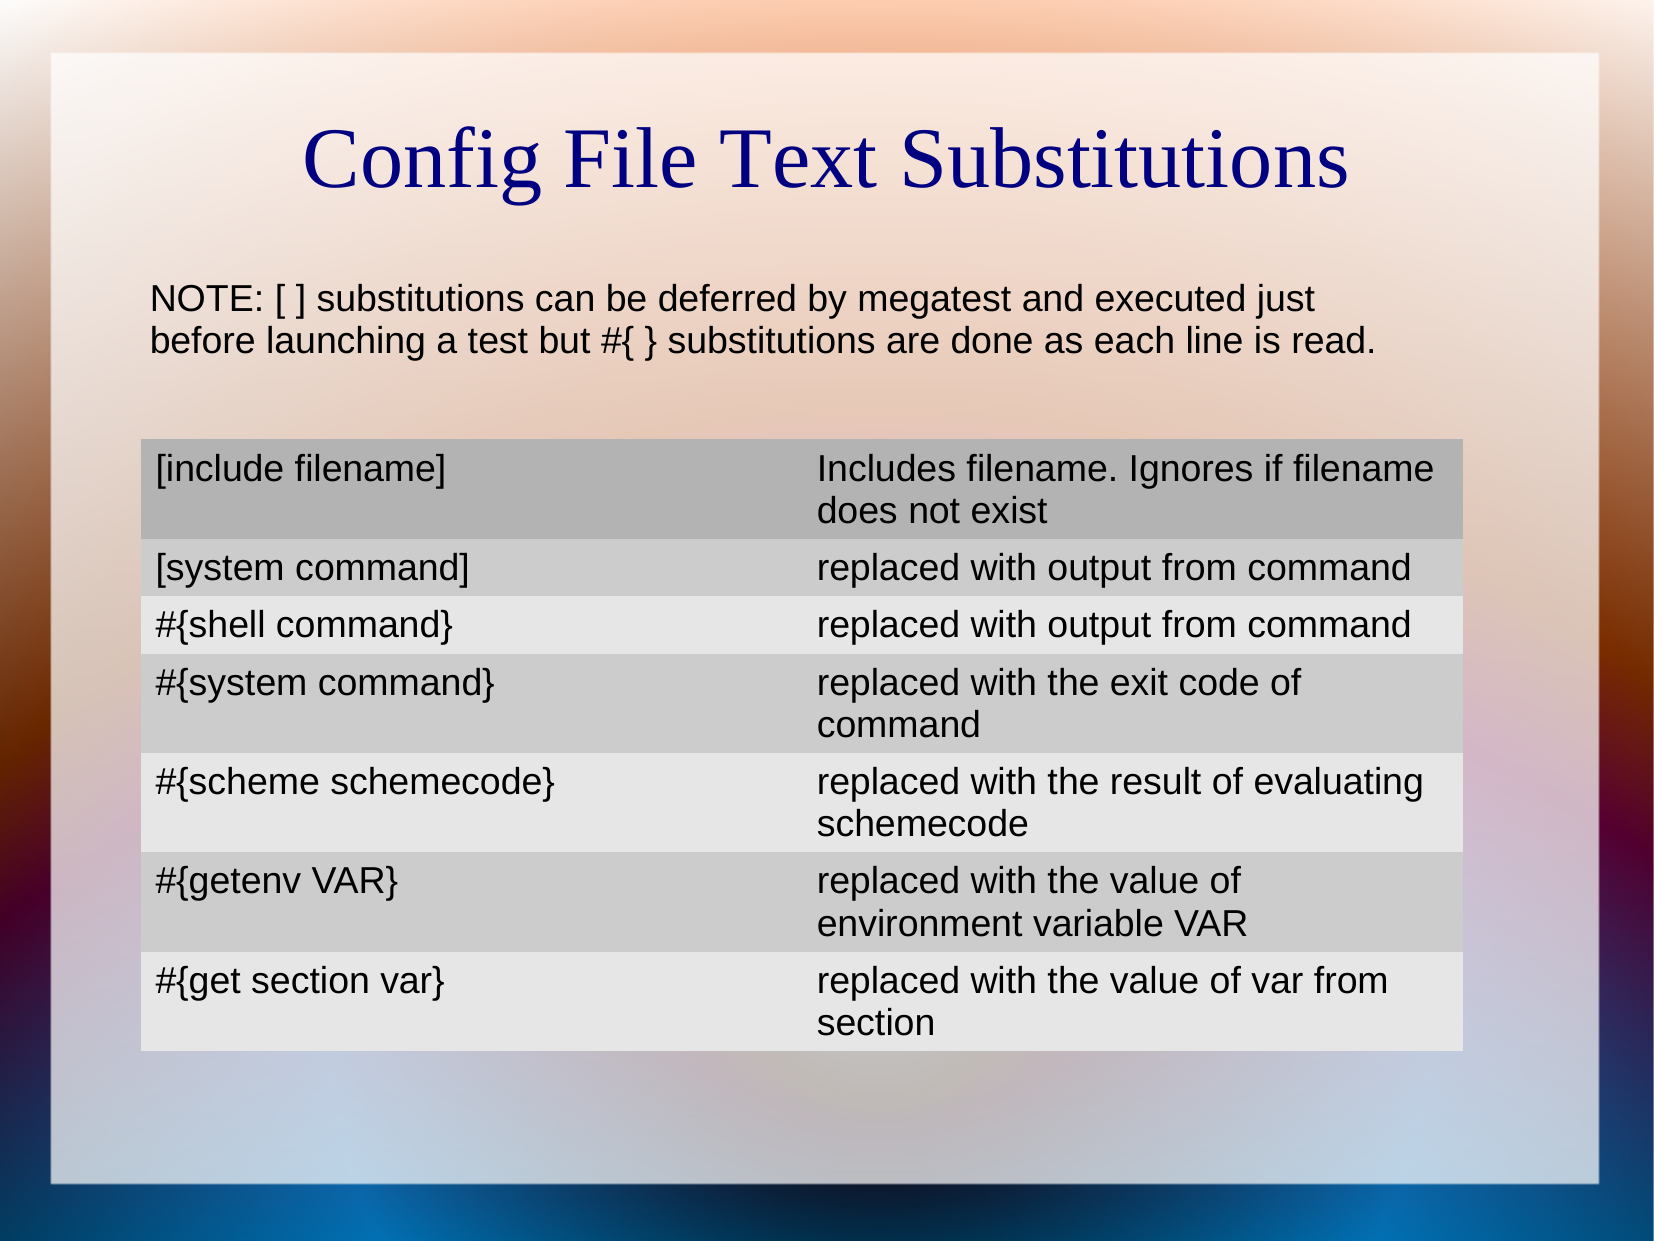

# Config File Text Substitutions
NOTE: [ ] substitutions can be deferred by megatest and executed just before launching a test but #{ } substitutions are done as each line is read.
| [include filename] | Includes filename. Ignores if filename does not exist |
| --- | --- |
| [system command] | replaced with output from command |
| #{shell command} | replaced with output from command |
| #{system command} | replaced with the exit code of command |
| #{scheme schemecode} | replaced with the result of evaluating schemecode |
| #{getenv VAR} | replaced with the value of environment variable VAR |
| #{get section var} | replaced with the value of var from section |